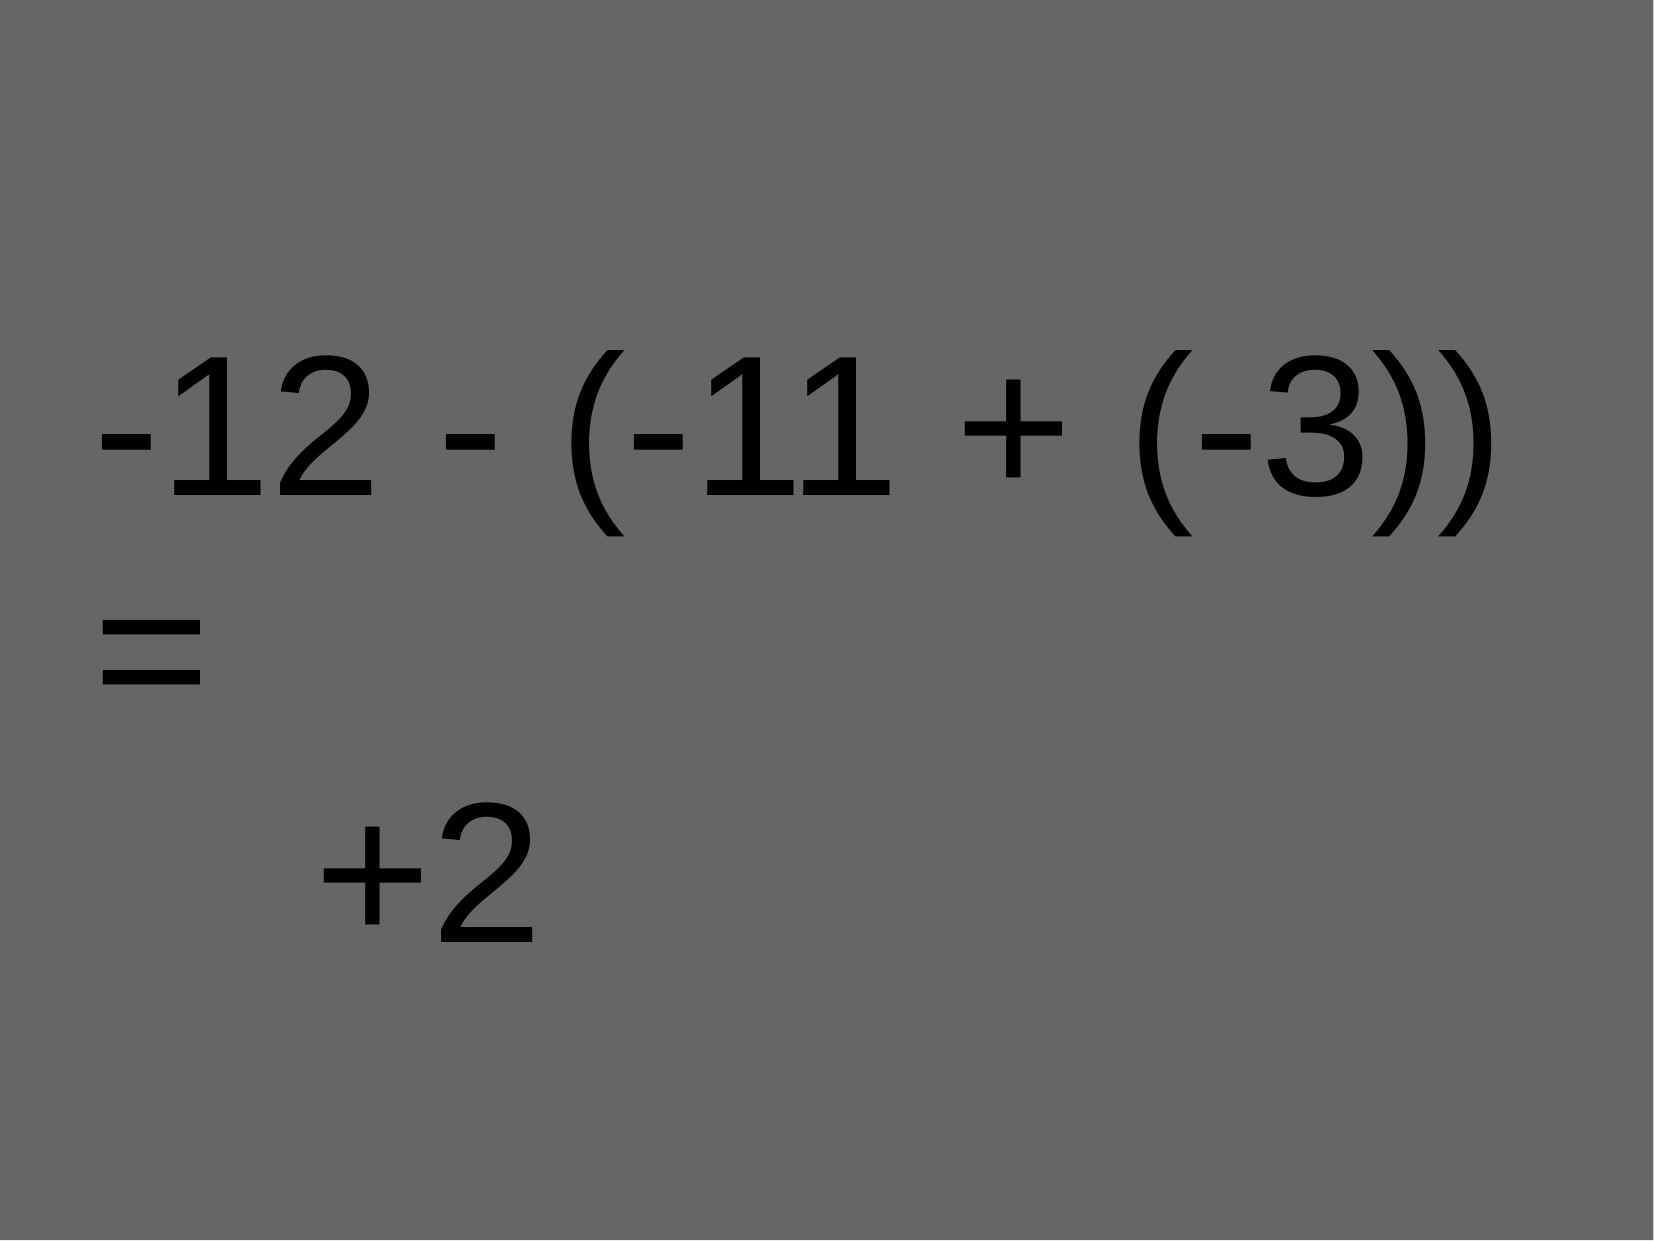

# -12 - (-11 + (-3)) = +2